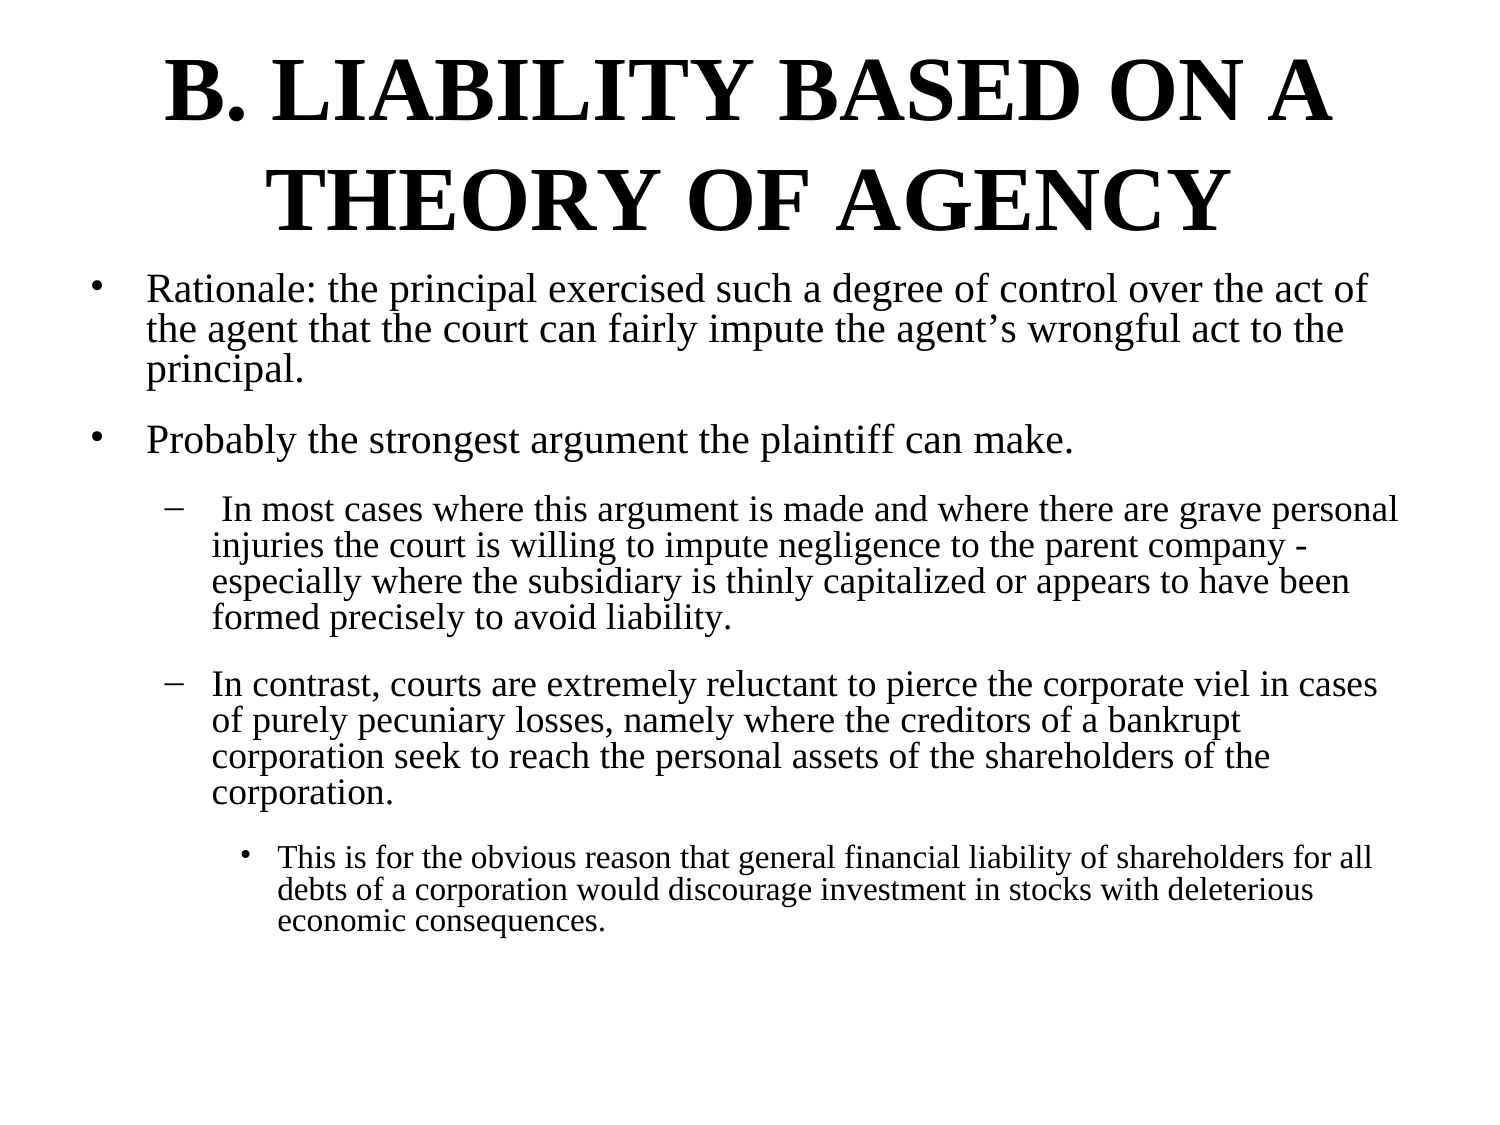

# B. LIABILITY BASED ON A THEORY OF AGENCY
Rationale: the principal exercised such a degree of control over the act of the agent that the court can fairly impute the agent’s wrongful act to the principal.
Probably the strongest argument the plaintiff can make.
 In most cases where this argument is made and where there are grave personal injuries the court is willing to impute negligence to the parent company - especially where the subsidiary is thinly capitalized or appears to have been formed precisely to avoid liability.
In contrast, courts are extremely reluctant to pierce the corporate viel in cases of purely pecuniary losses, namely where the creditors of a bankrupt corporation seek to reach the personal assets of the shareholders of the corporation.
This is for the obvious reason that general financial liability of shareholders for all debts of a corporation would discourage investment in stocks with deleterious economic consequences.